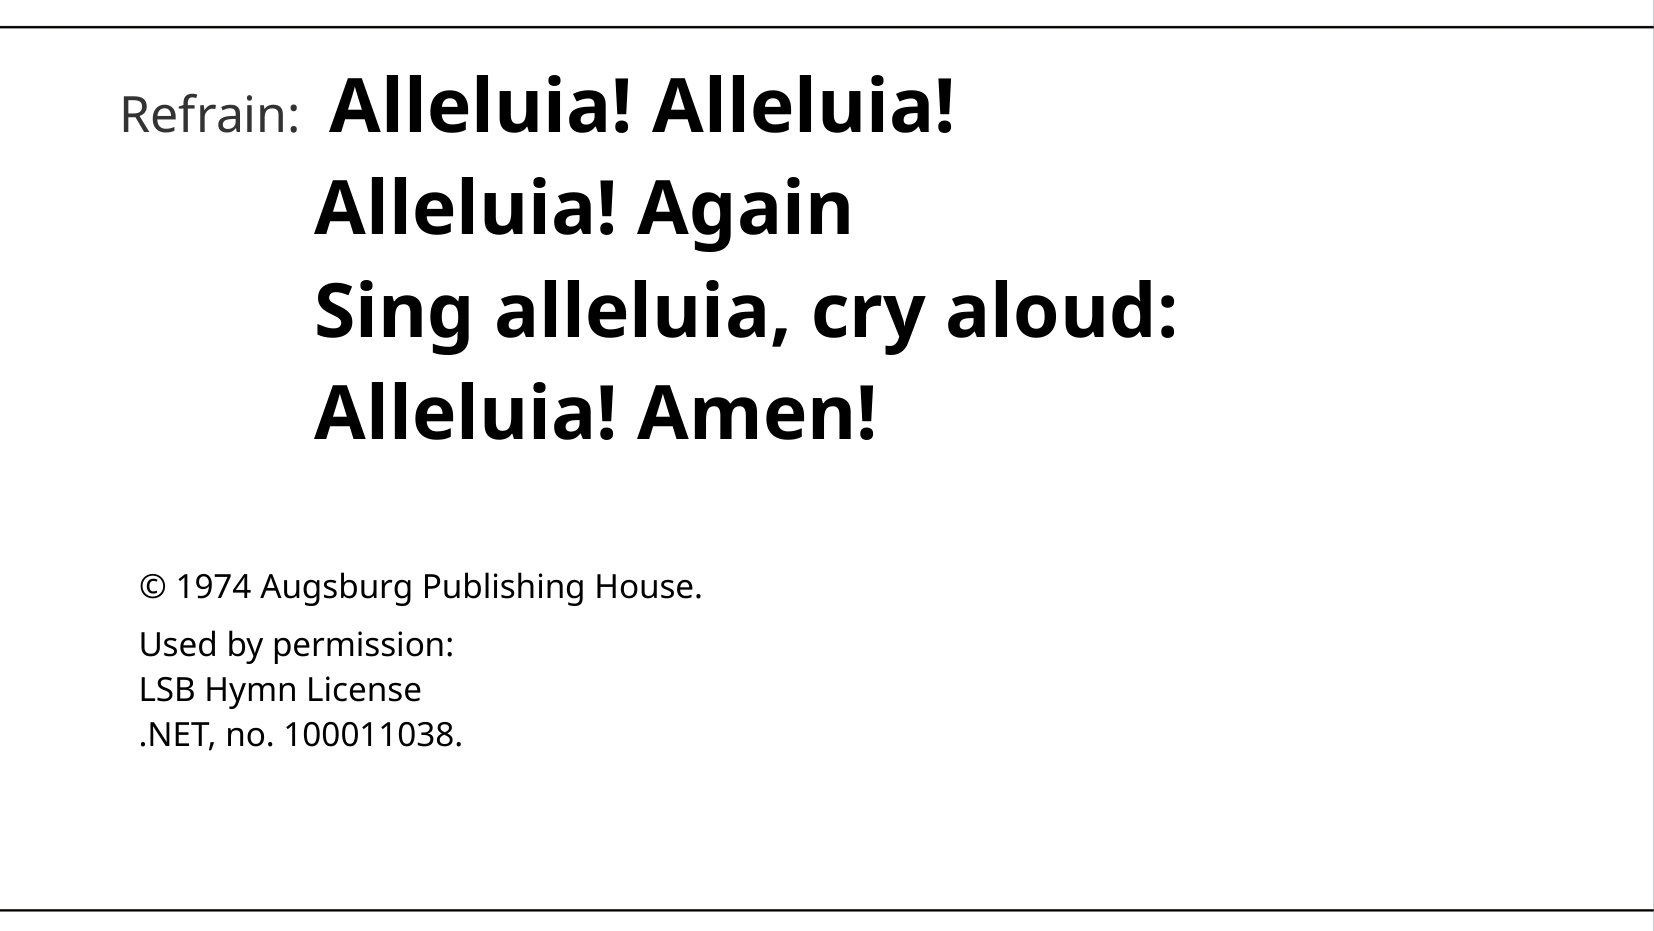

Refrain: Alleluia! Alleluia!
 Alleluia! Again
 Sing alleluia, cry aloud:
 Alleluia! Amen!
 © 1974 Augsburg Publishing House.
Used by permission:
LSB Hymn License
.NET, no. 100011038.